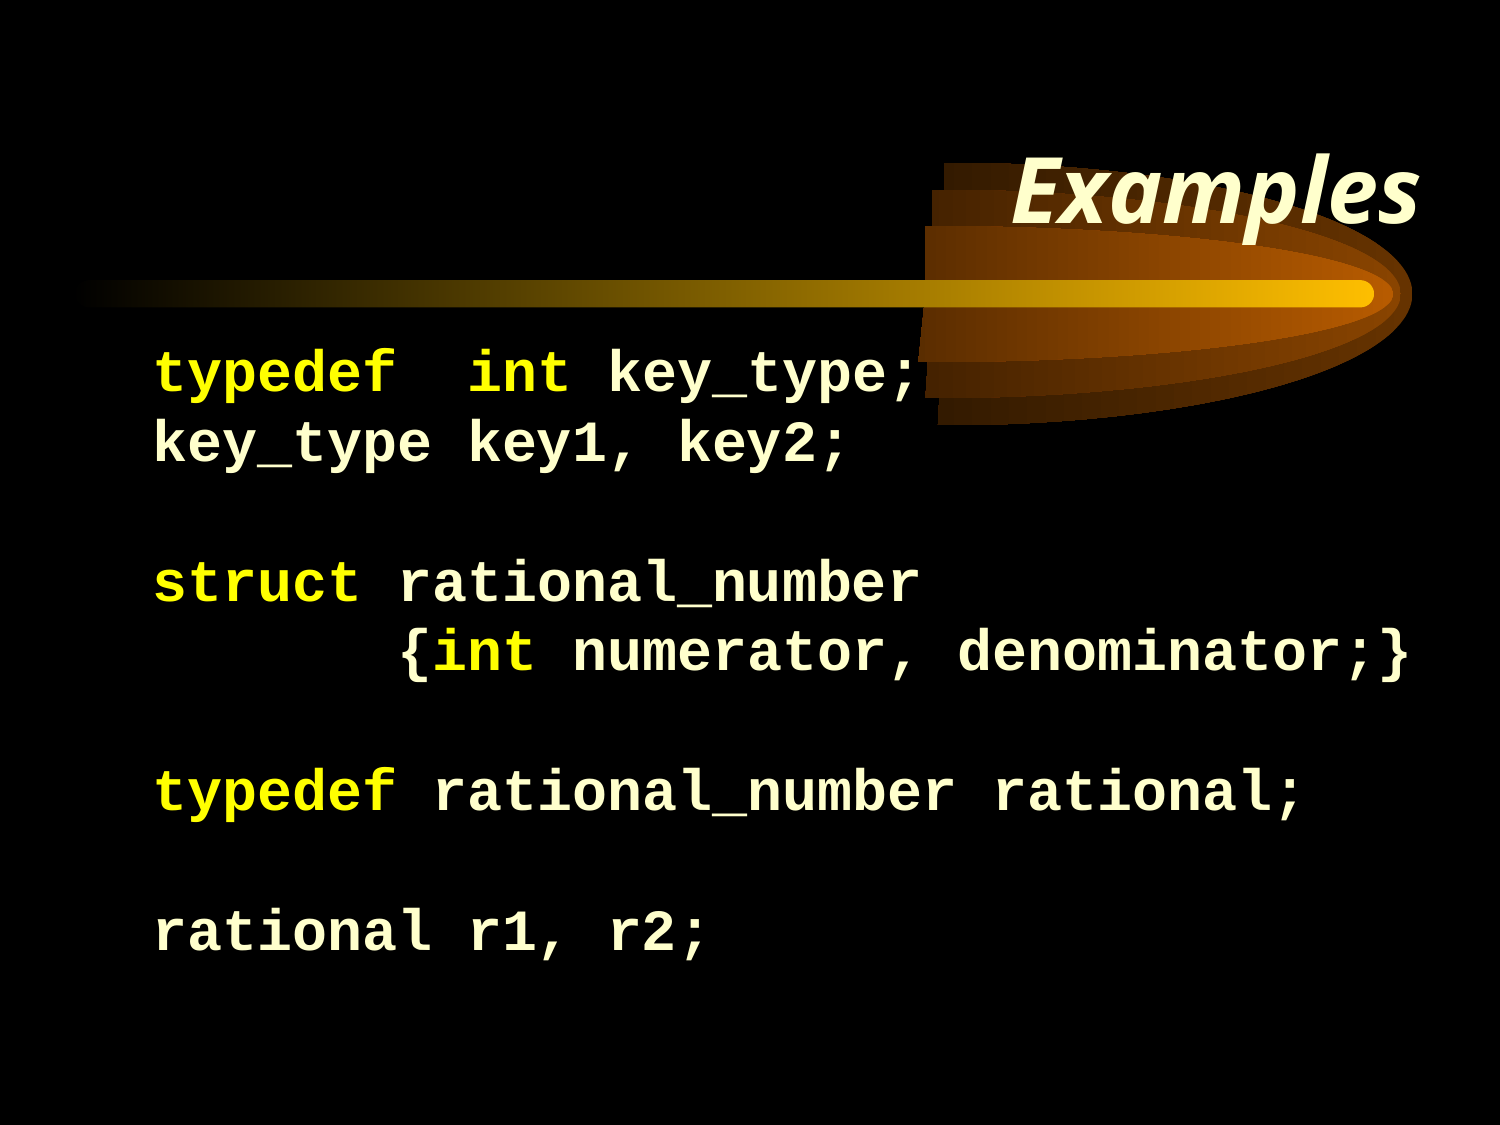

# Examples
typedef int key_type;
key_type key1, key2;
struct rational_number
 {int numerator, denominator;}
typedef rational_number rational;
rational r1, r2;